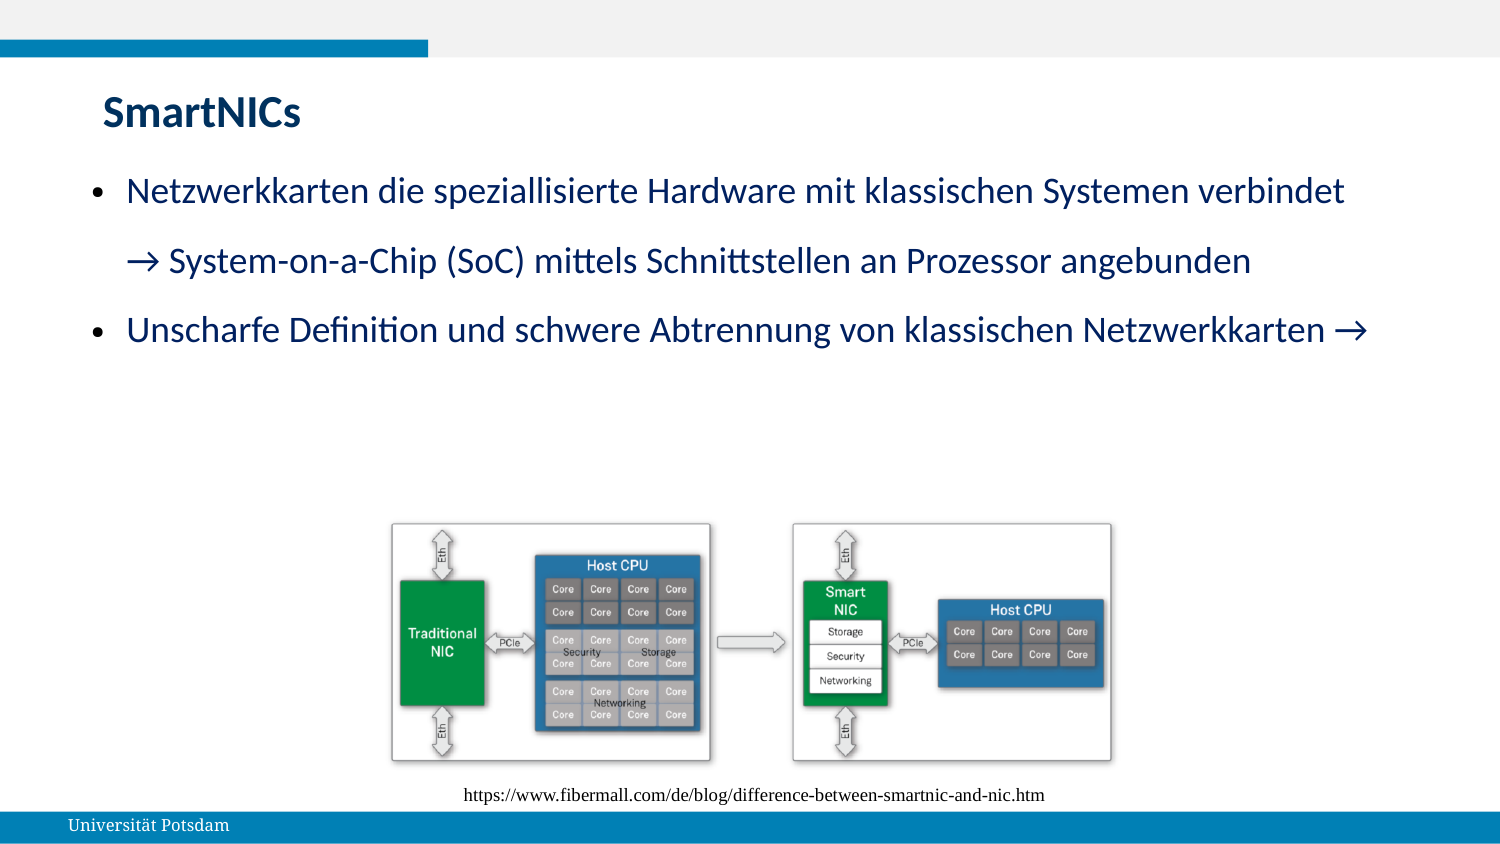

# SmartNICs
Netzwerkkarten die speziallisierte Hardware mit klassischen Systemen verbindet
→ System-on-a-Chip (SoC) mittels Schnittstellen an Prozessor angebunden
Unscharfe Definition und schwere Abtrennung von klassischen Netzwerkkarten →
https://www.fibermall.com/de/blog/difference-between-smartnic-and-nic.htm